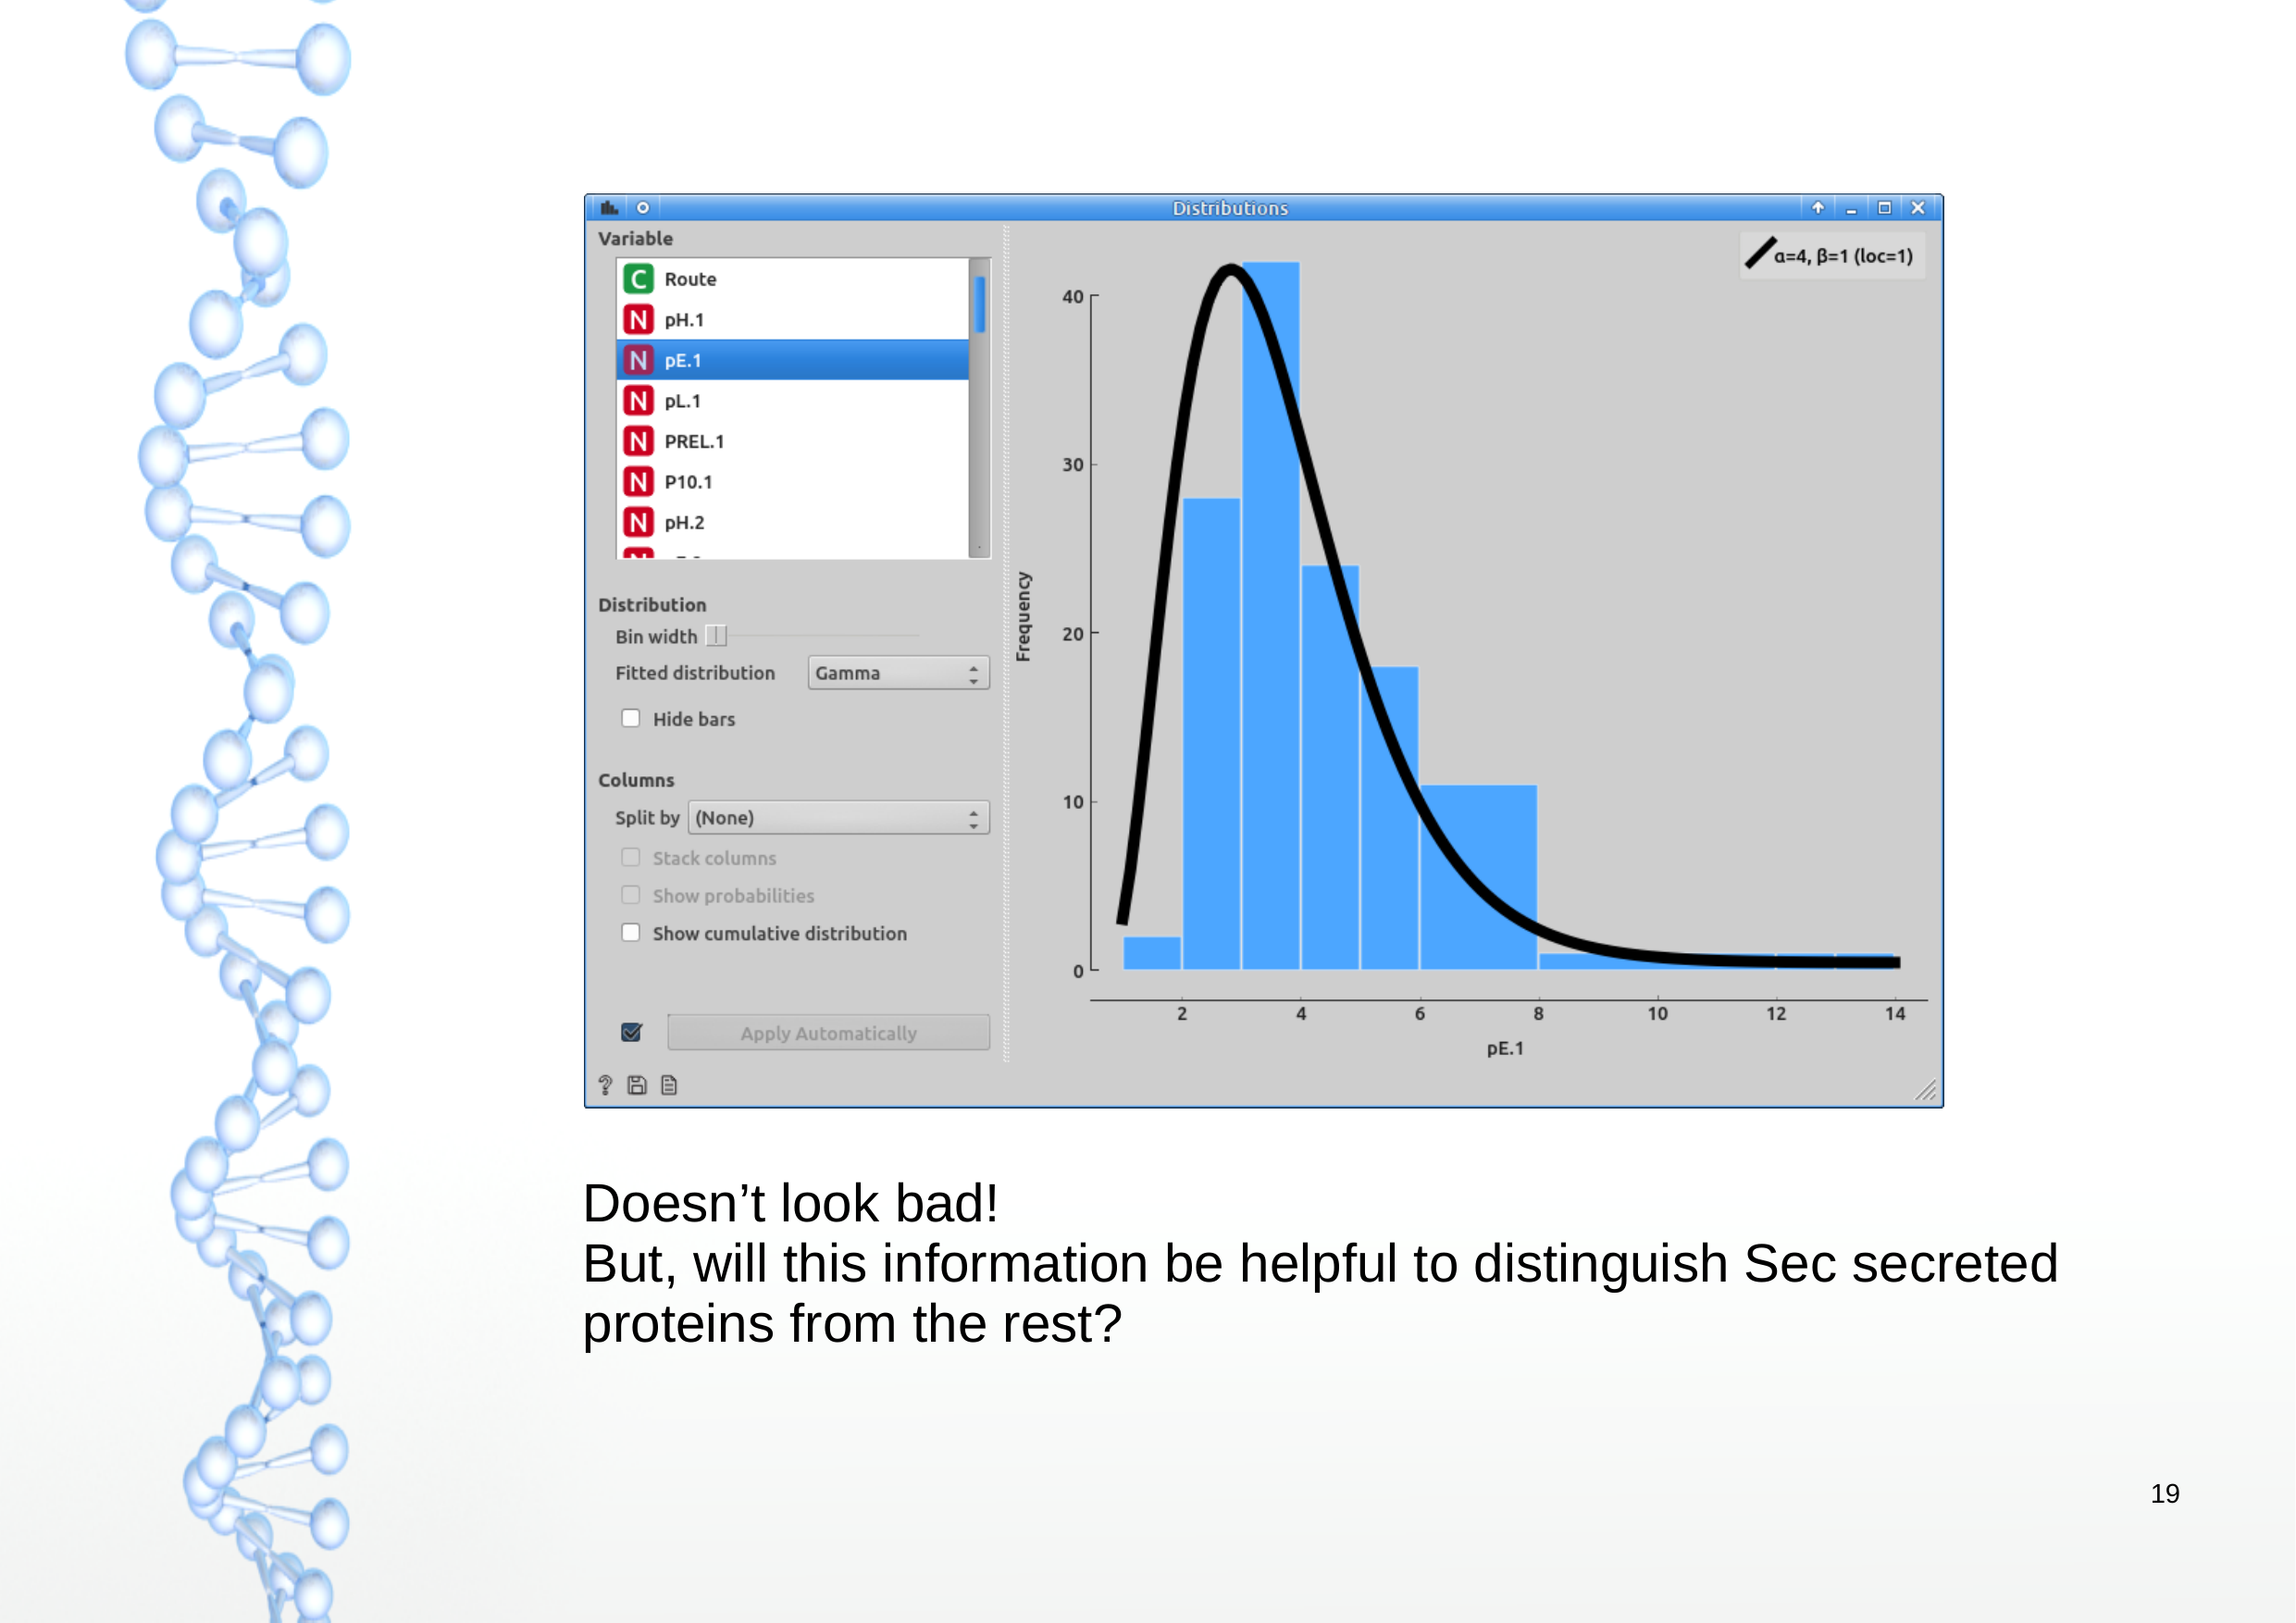

Doesn’t look bad!
But, will this information be helpful to distinguish Sec secreted proteins from the rest?
19